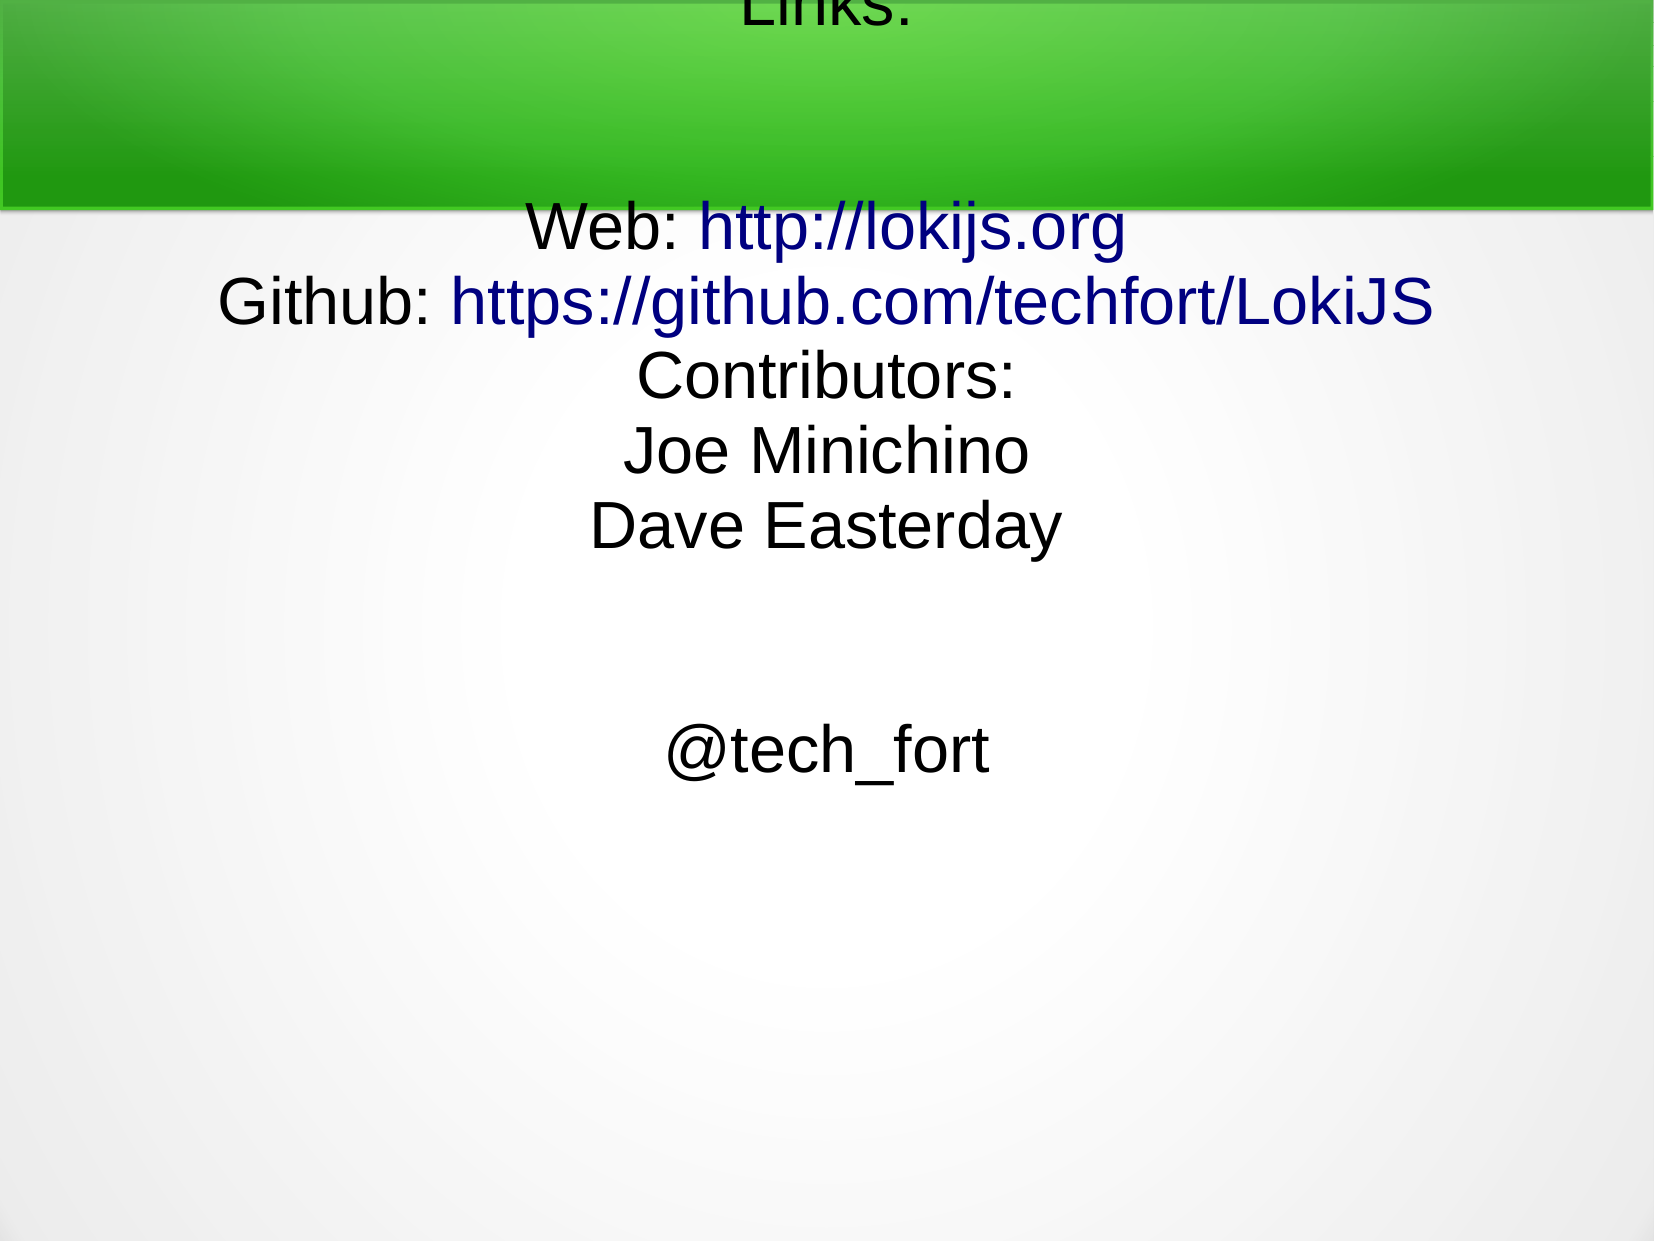

# Links:
Web: http://lokijs.org
Github: https://github.com/techfort/LokiJS
Contributors:
Joe Minichino
Dave Easterday
@tech_fort